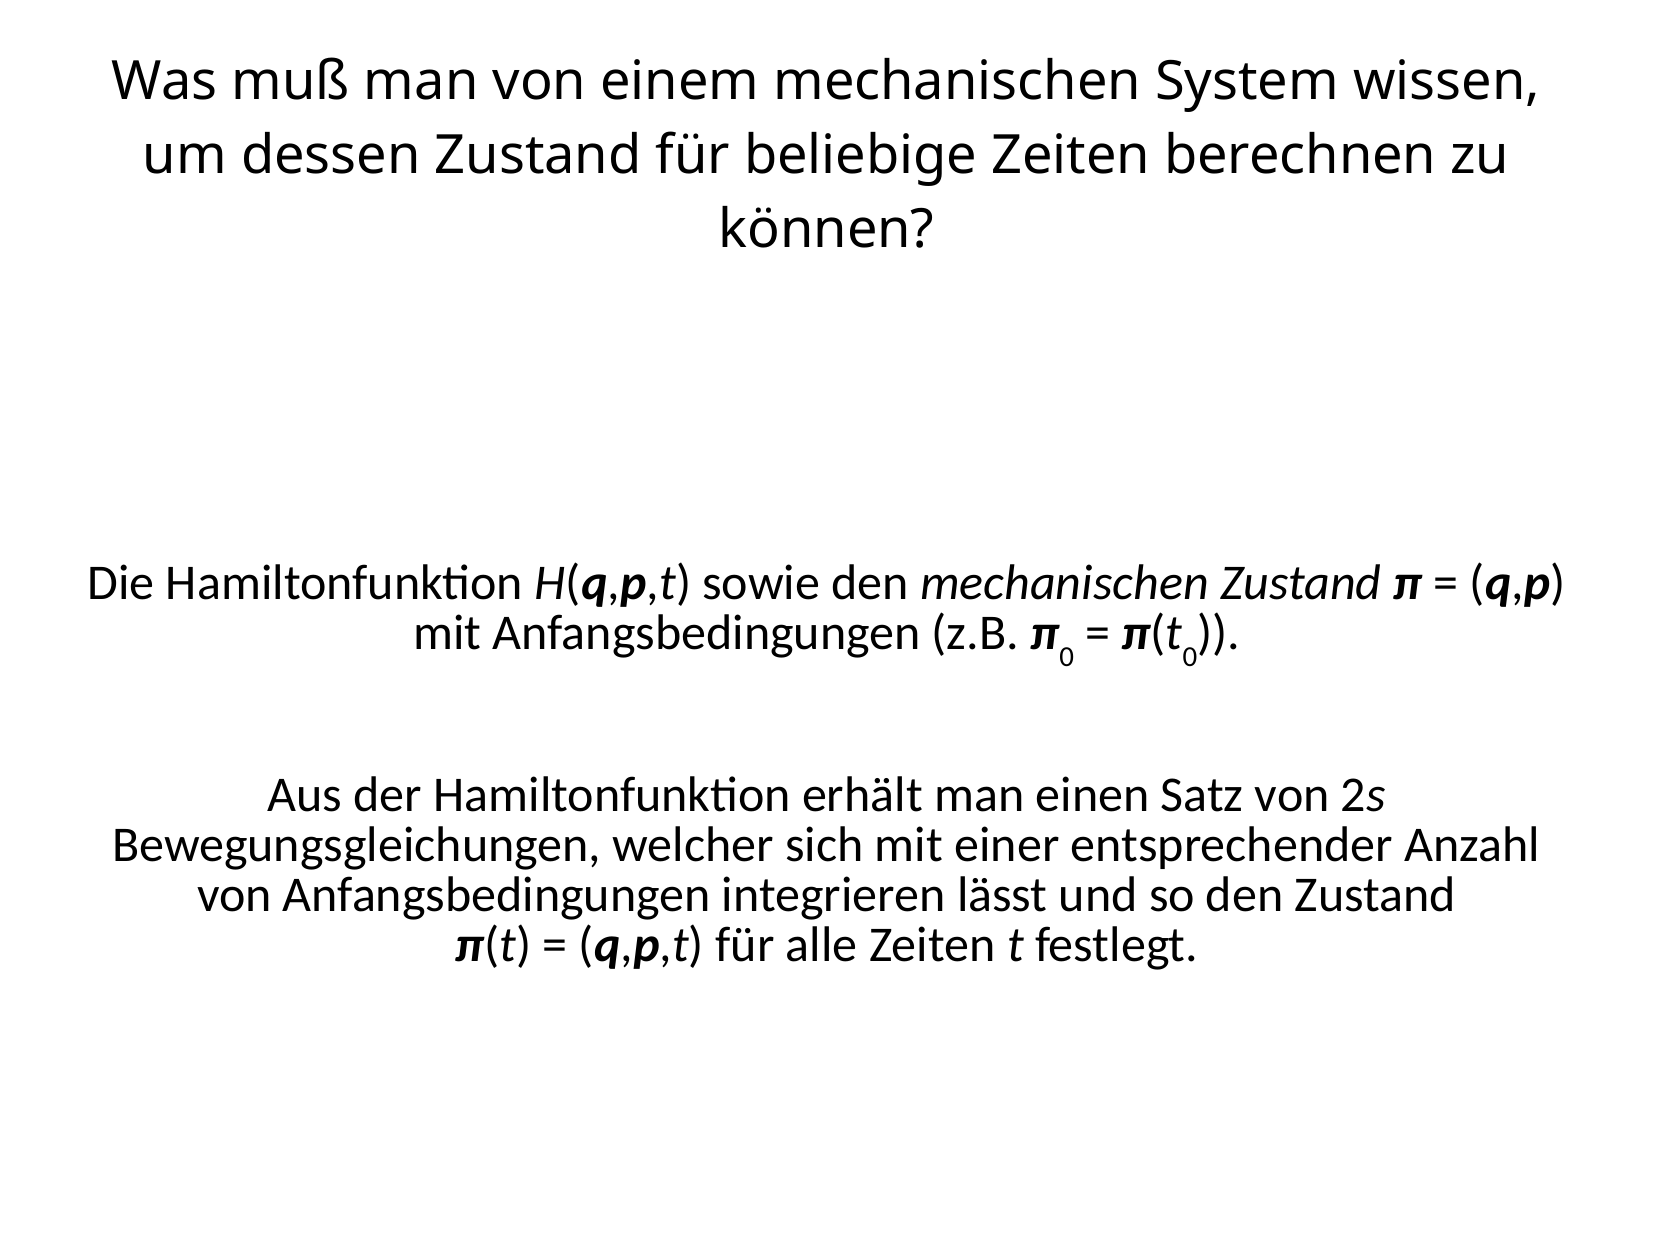

# Was muß man von einem mechanischen System wissen, um dessen Zustand für beliebige Zeiten berechnen zu können?
Die Hamiltonfunktion H(q,p,t) sowie den mechanischen Zustand π = (q,p) mit Anfangsbedingungen (z.B. π0 = π(t0)).
Aus der Hamiltonfunktion erhält man einen Satz von 2s Bewegungsgleichungen, welcher sich mit einer entsprechender Anzahl von Anfangsbedingungen integrieren lässt und so den Zustand π(t) = (q,p,t) für alle Zeiten t festlegt.